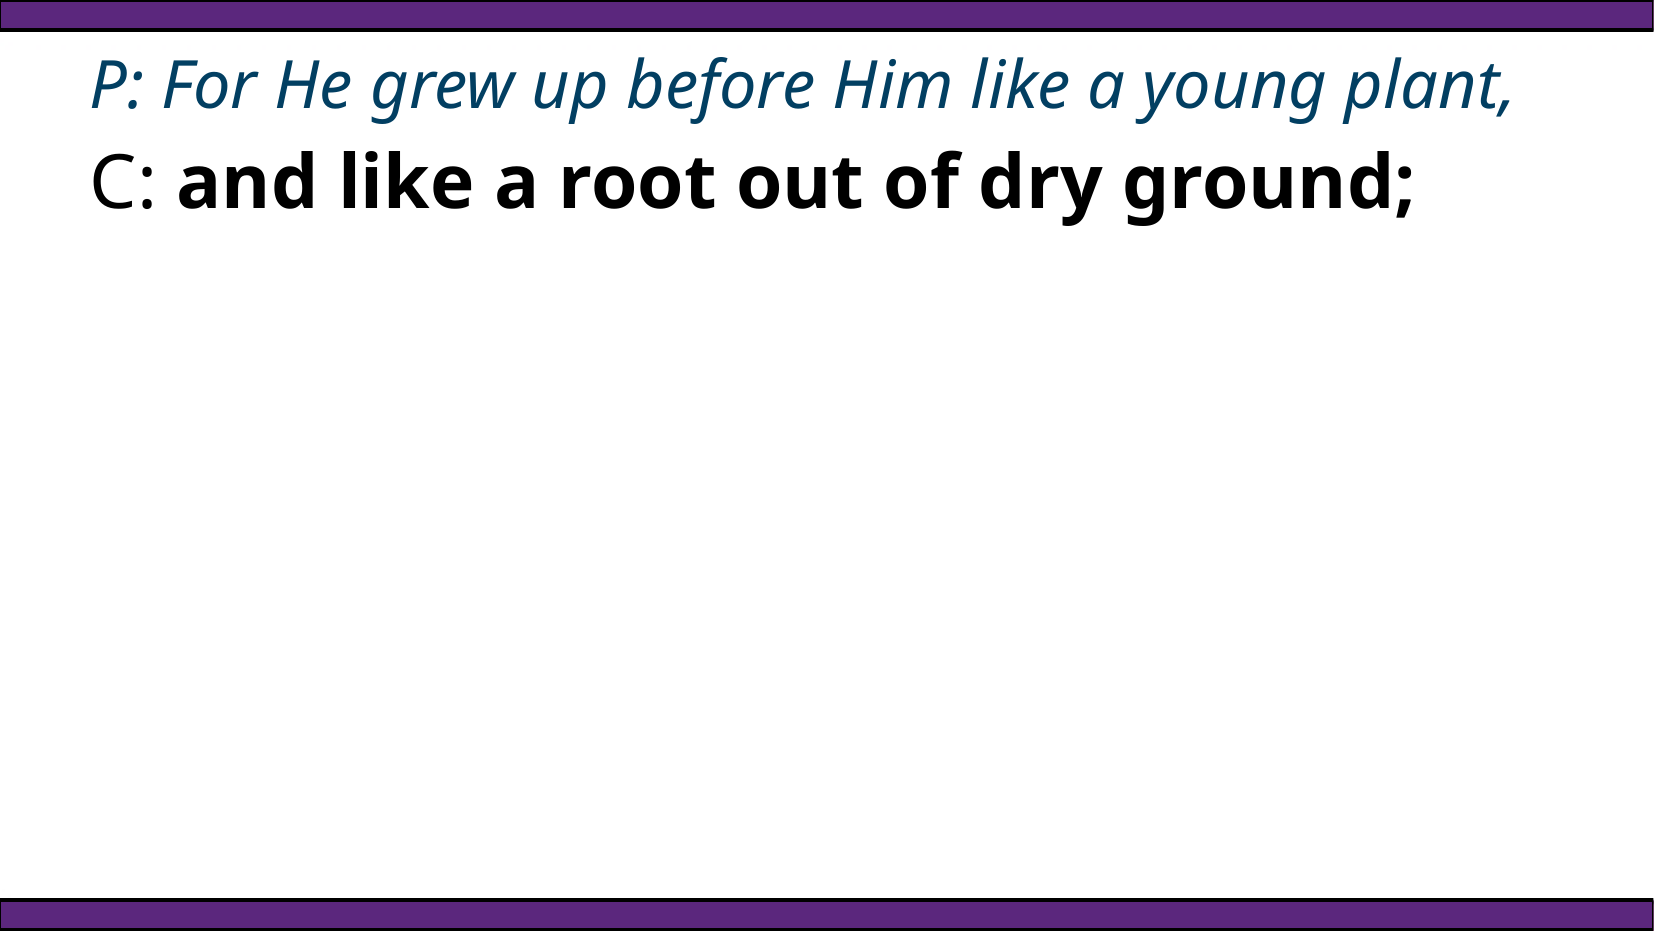

P: For He grew up before Him like a young plant,
C: and like a root out of dry ground;